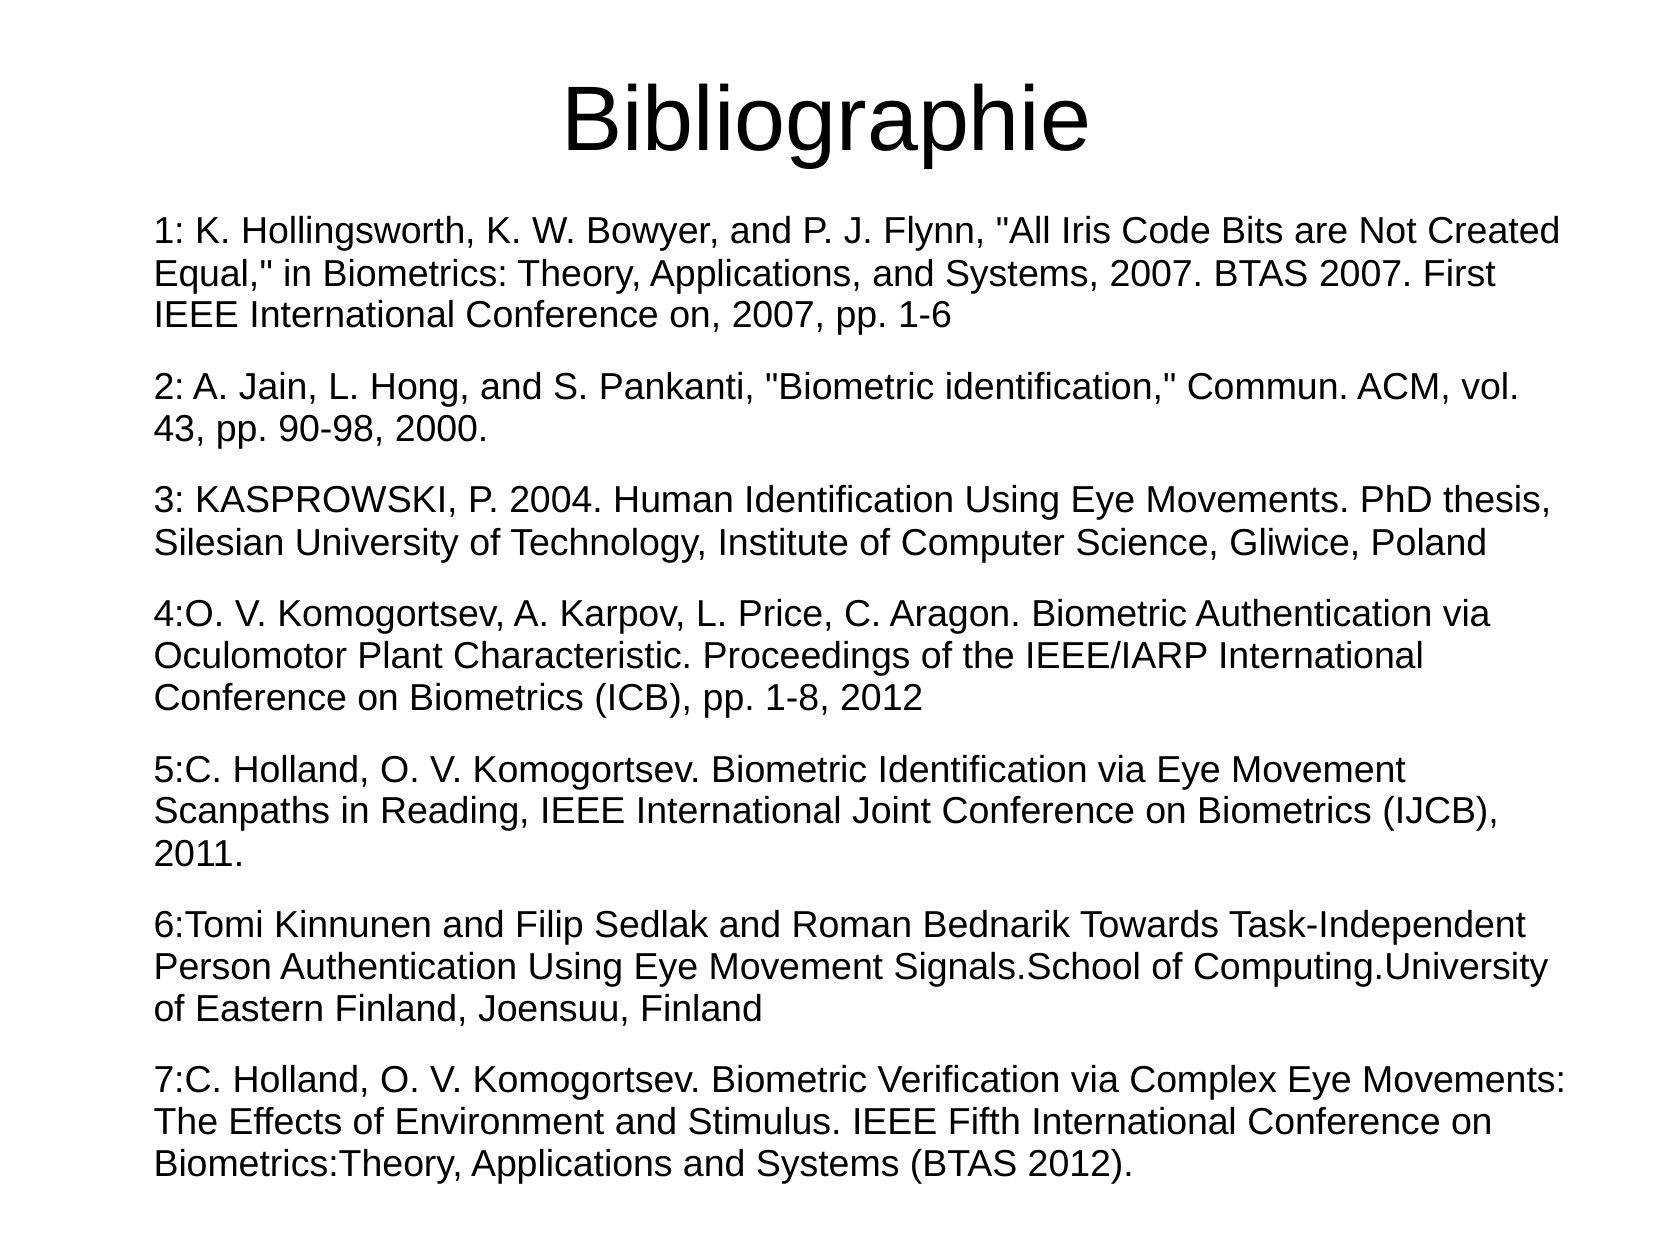

# Bibliographie
1: K. Hollingsworth, K. W. Bowyer, and P. J. Flynn, "All Iris Code Bits are Not Created Equal," in Biometrics: Theory, Applications, and Systems, 2007. BTAS 2007. First IEEE International Conference on, 2007, pp. 1-6
2: A. Jain, L. Hong, and S. Pankanti, "Biometric identification," Commun. ACM, vol. 43, pp. 90-98, 2000.
3: KASPROWSKI, P. 2004. Human Identification Using Eye Movements. PhD thesis, Silesian University of Technology, Institute of Computer Science, Gliwice, Poland
4:O. V. Komogortsev, A. Karpov, L. Price, C. Aragon. Biometric Authentication via Oculomotor Plant Characteristic. Proceedings of the IEEE/IARP International Conference on Biometrics (ICB), pp. 1-8, 2012
5:C. Holland, O. V. Komogortsev. Biometric Identification via Eye Movement Scanpaths in Reading, IEEE International Joint Conference on Biometrics (IJCB), 2011.
6:Tomi Kinnunen and Filip Sedlak and Roman Bednarik Towards Task-Independent Person Authentication Using Eye Movement Signals.School of Computing.University of Eastern Finland, Joensuu, Finland
7:C. Holland, O. V. Komogortsev. Biometric Verification via Complex Eye Movements: The Effects of Environment and Stimulus. IEEE Fifth International Conference on Biometrics:Theory, Applications and Systems (BTAS 2012).